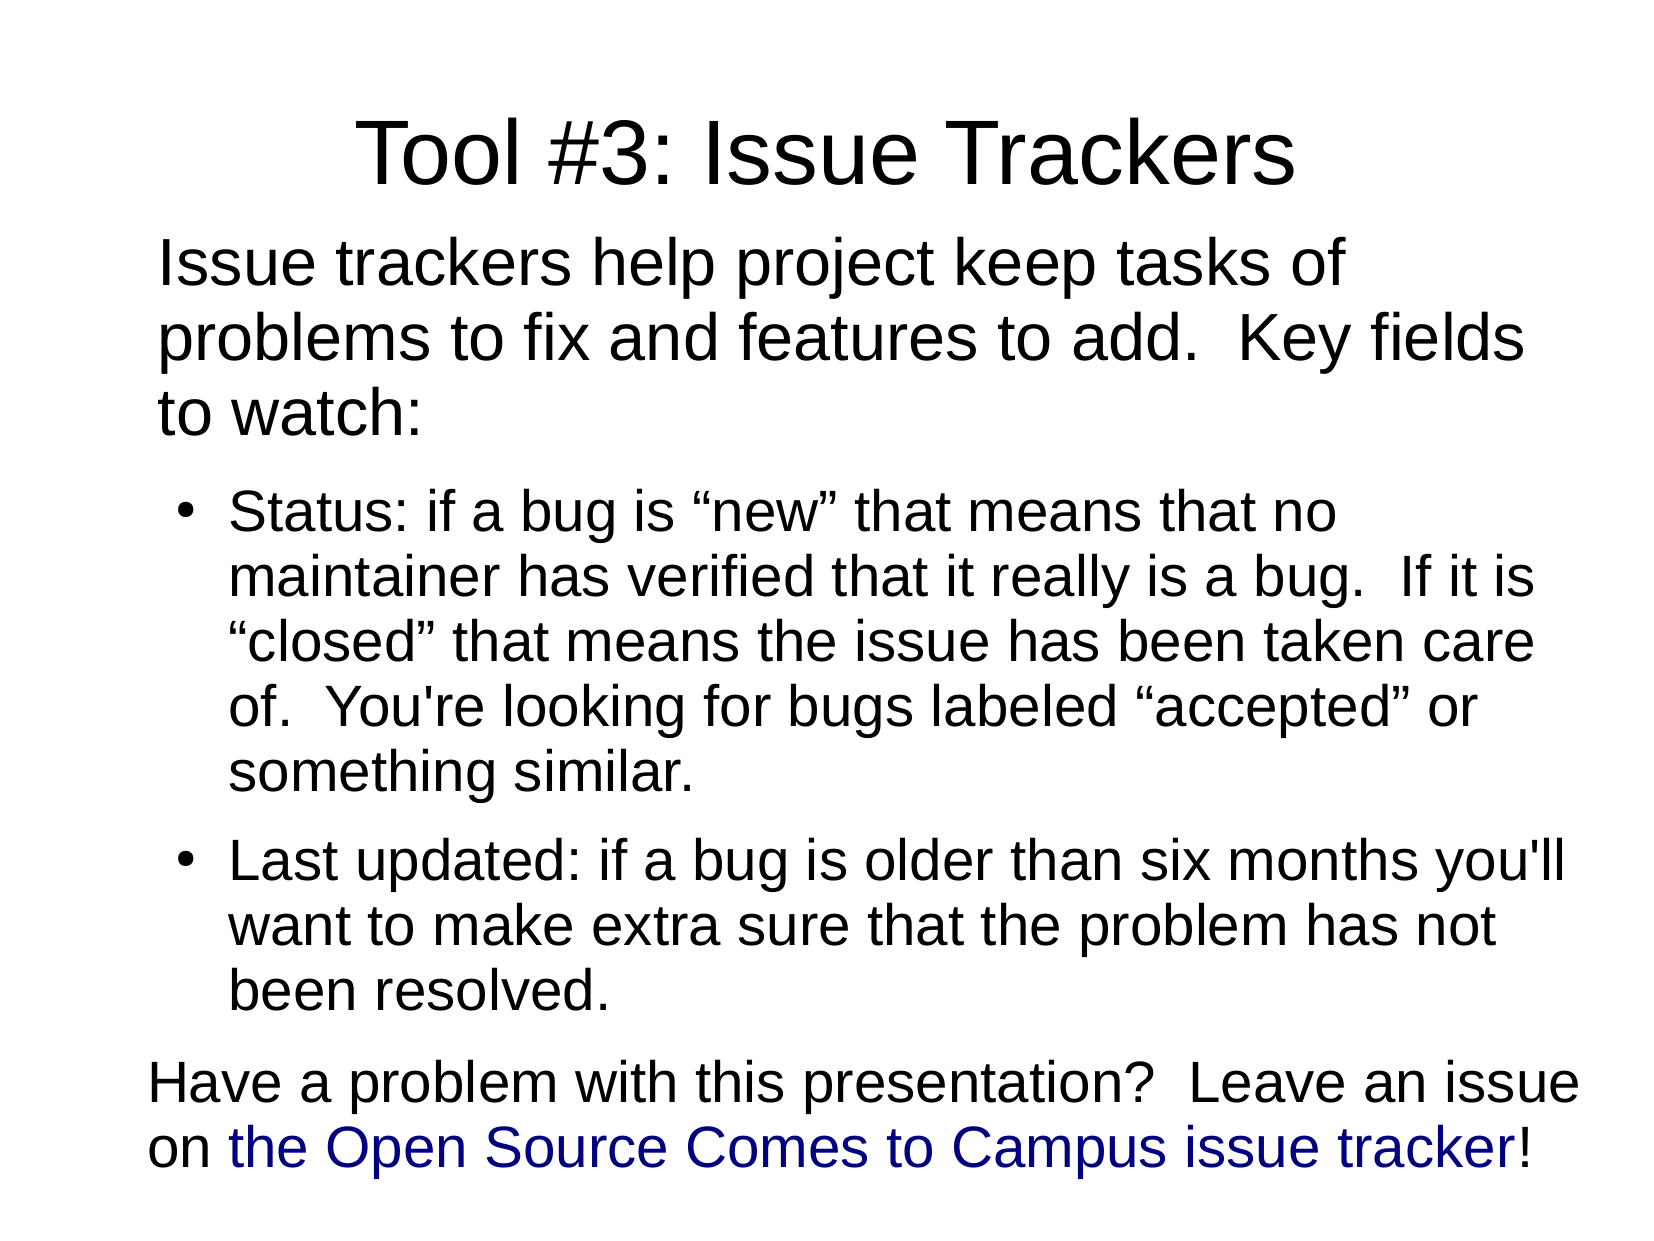

# Tool #3: Issue Trackers
Issue trackers help project keep tasks of problems to fix and features to add. Key fields to watch:
Status: if a bug is “new” that means that no maintainer has verified that it really is a bug. If it is “closed” that means the issue has been taken care of. You're looking for bugs labeled “accepted” or something similar.
Last updated: if a bug is older than six months you'll want to make extra sure that the problem has not been resolved.
Have a problem with this presentation? Leave an issue on the Open Source Comes to Campus issue tracker!